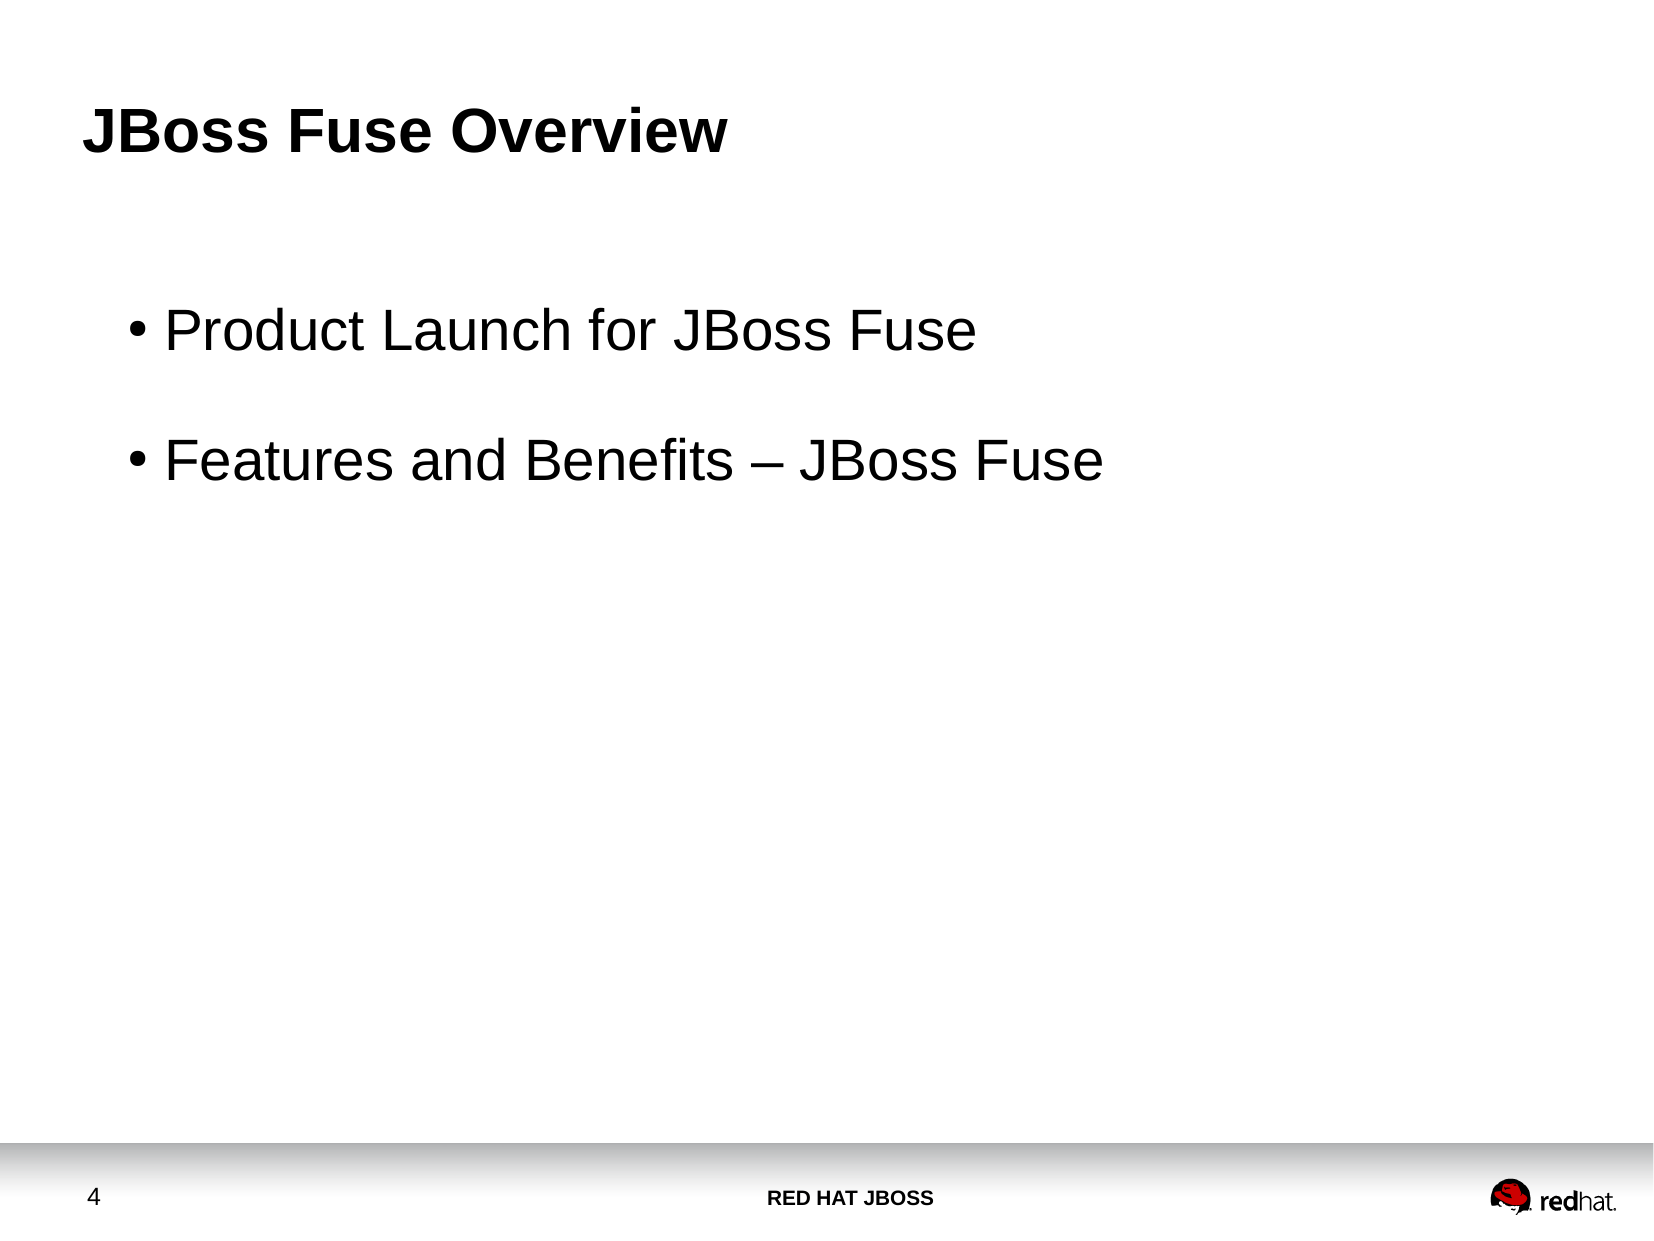

# JBoss Fuse Overview
 Product Launch for JBoss Fuse
 Features and Benefits – JBoss Fuse